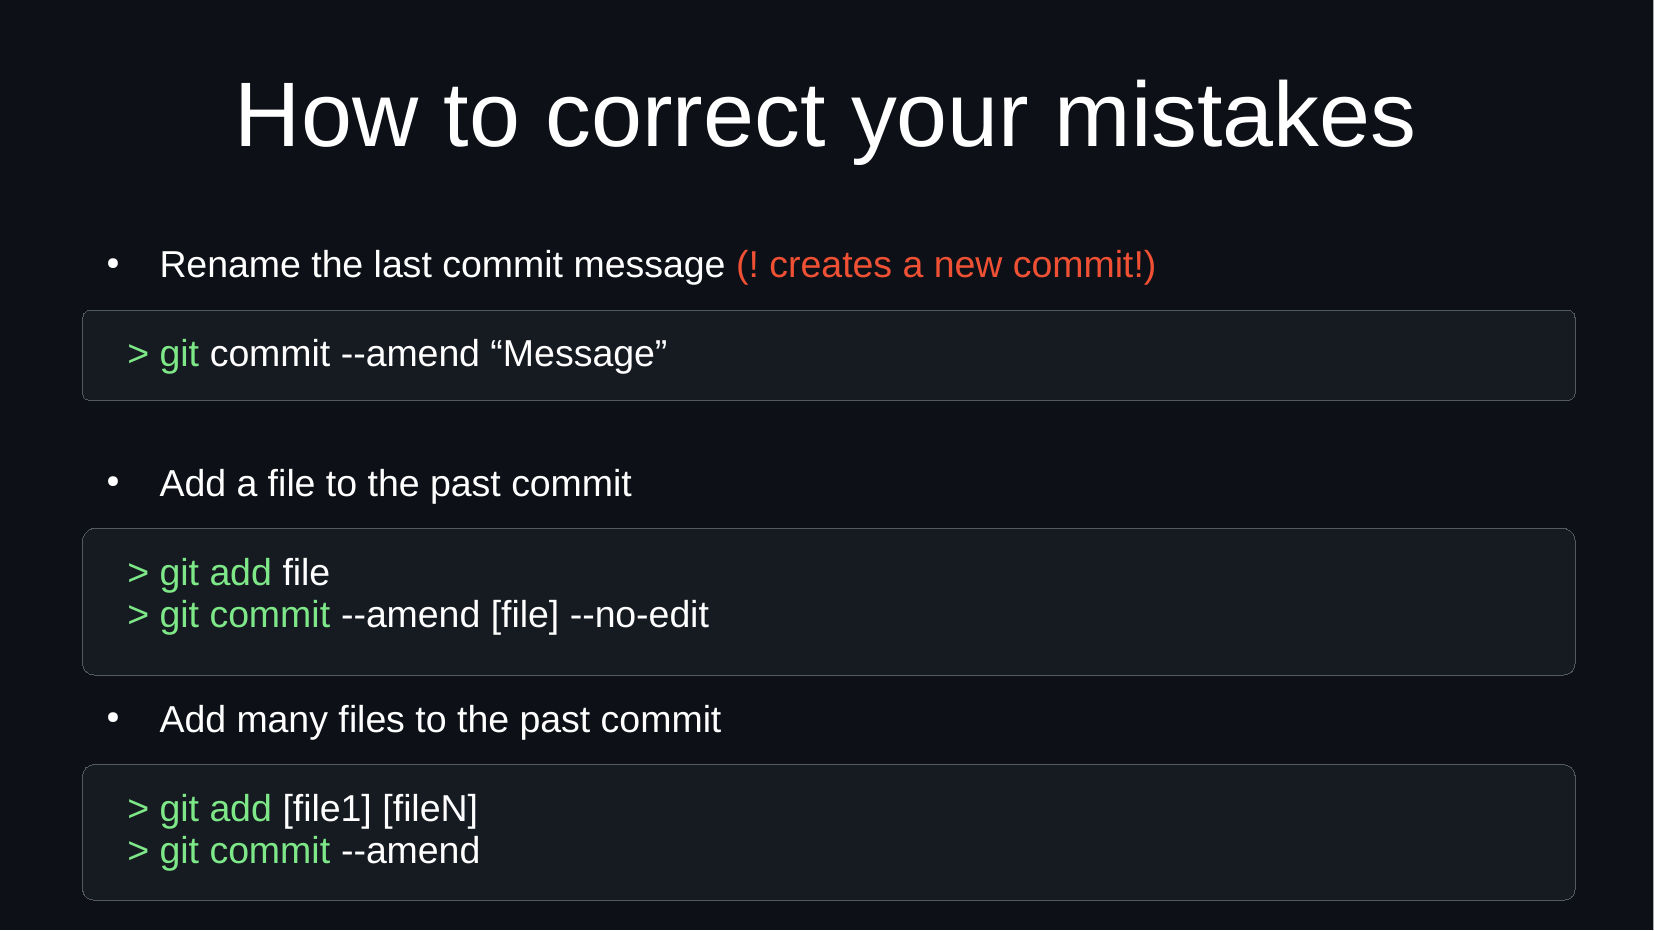

# How to correct your mistakes
Rename the last commit message (! creates a new commit!)
> git commit --amend “Message”
Add a file to the past commit
> git add file
> git commit --amend [file] --no-edit
Add many files to the past commit
> git add [file1] [fileN]
> git commit --amend